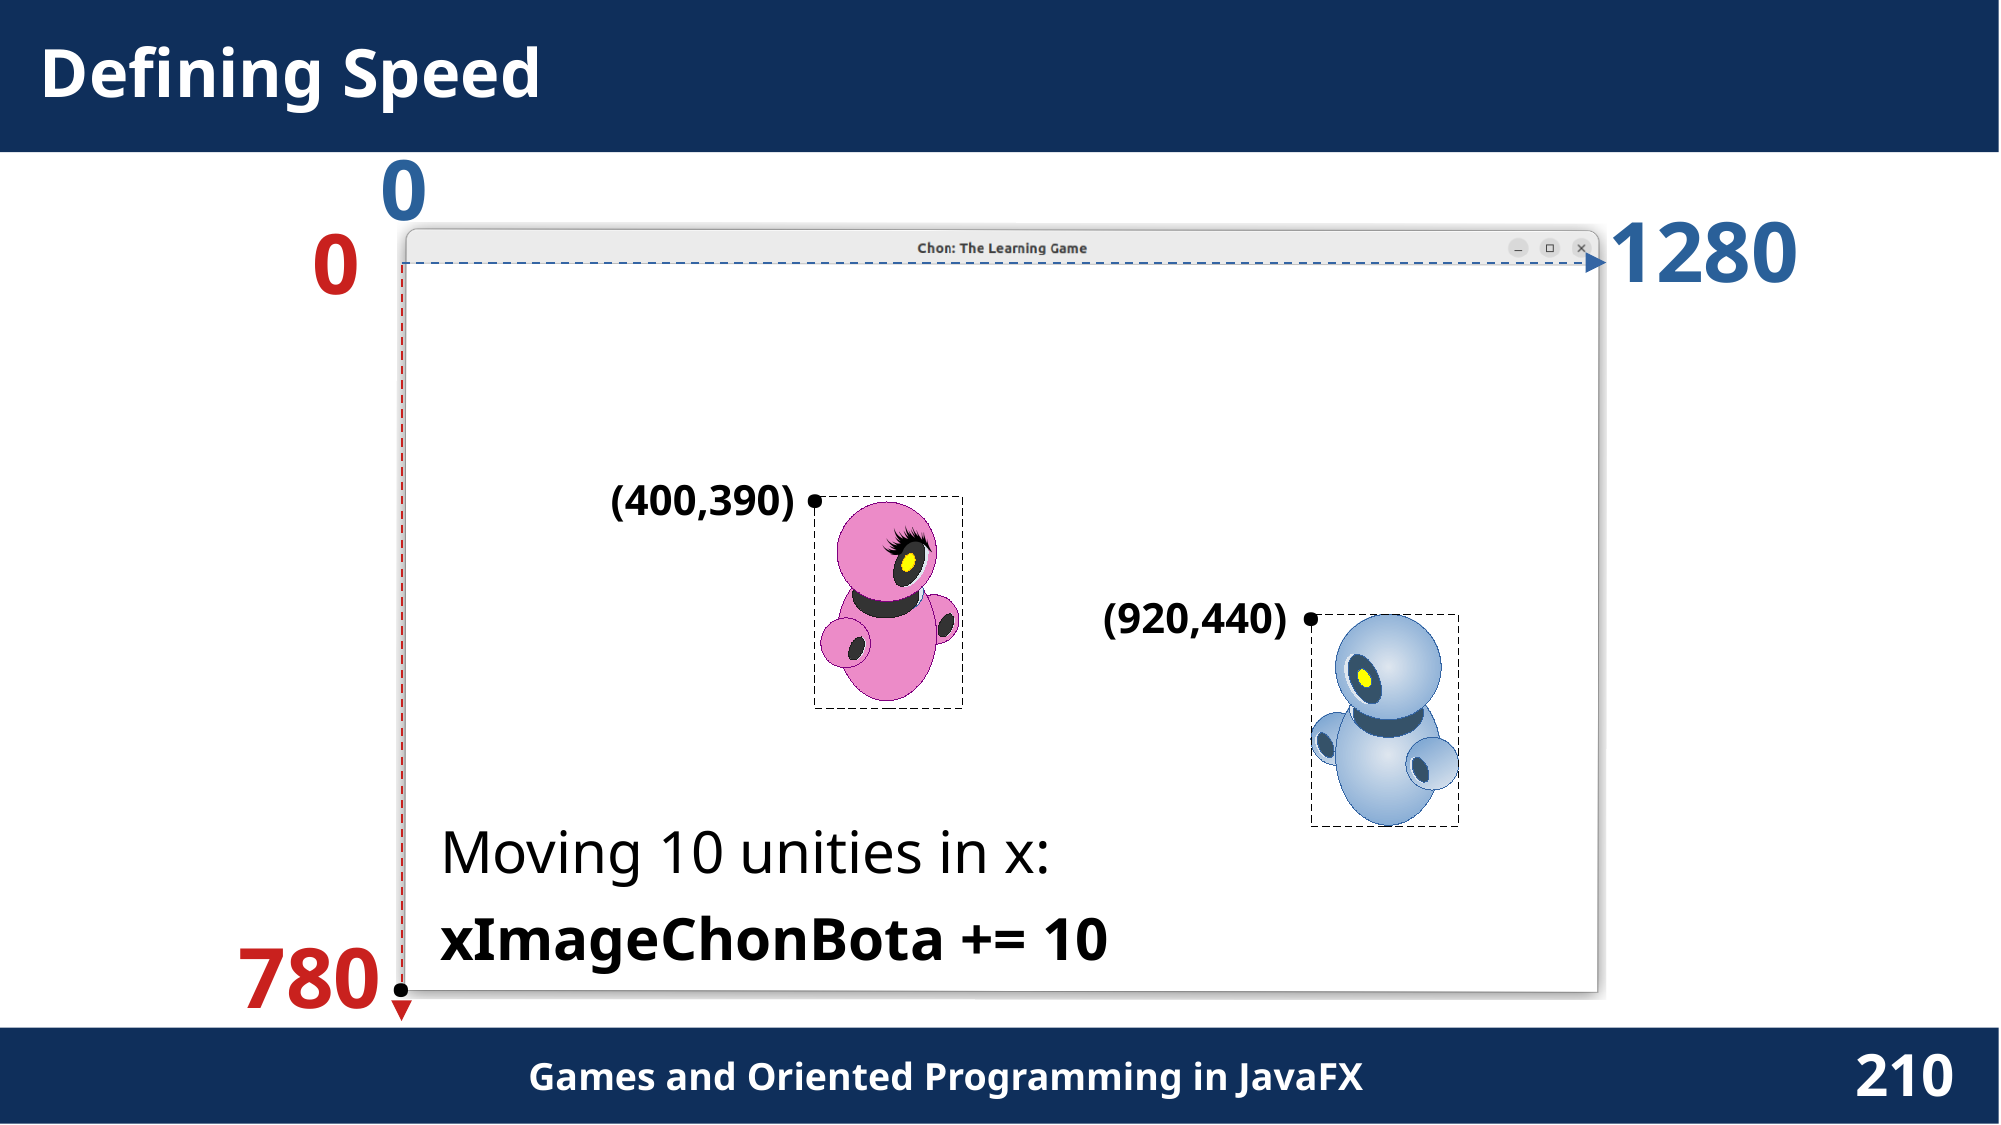

Defining Speed
0
1280
0
.
(400,390)
.
 (920,440)
Moving 10 unities in x:
xImageChonBota += 10
.
780